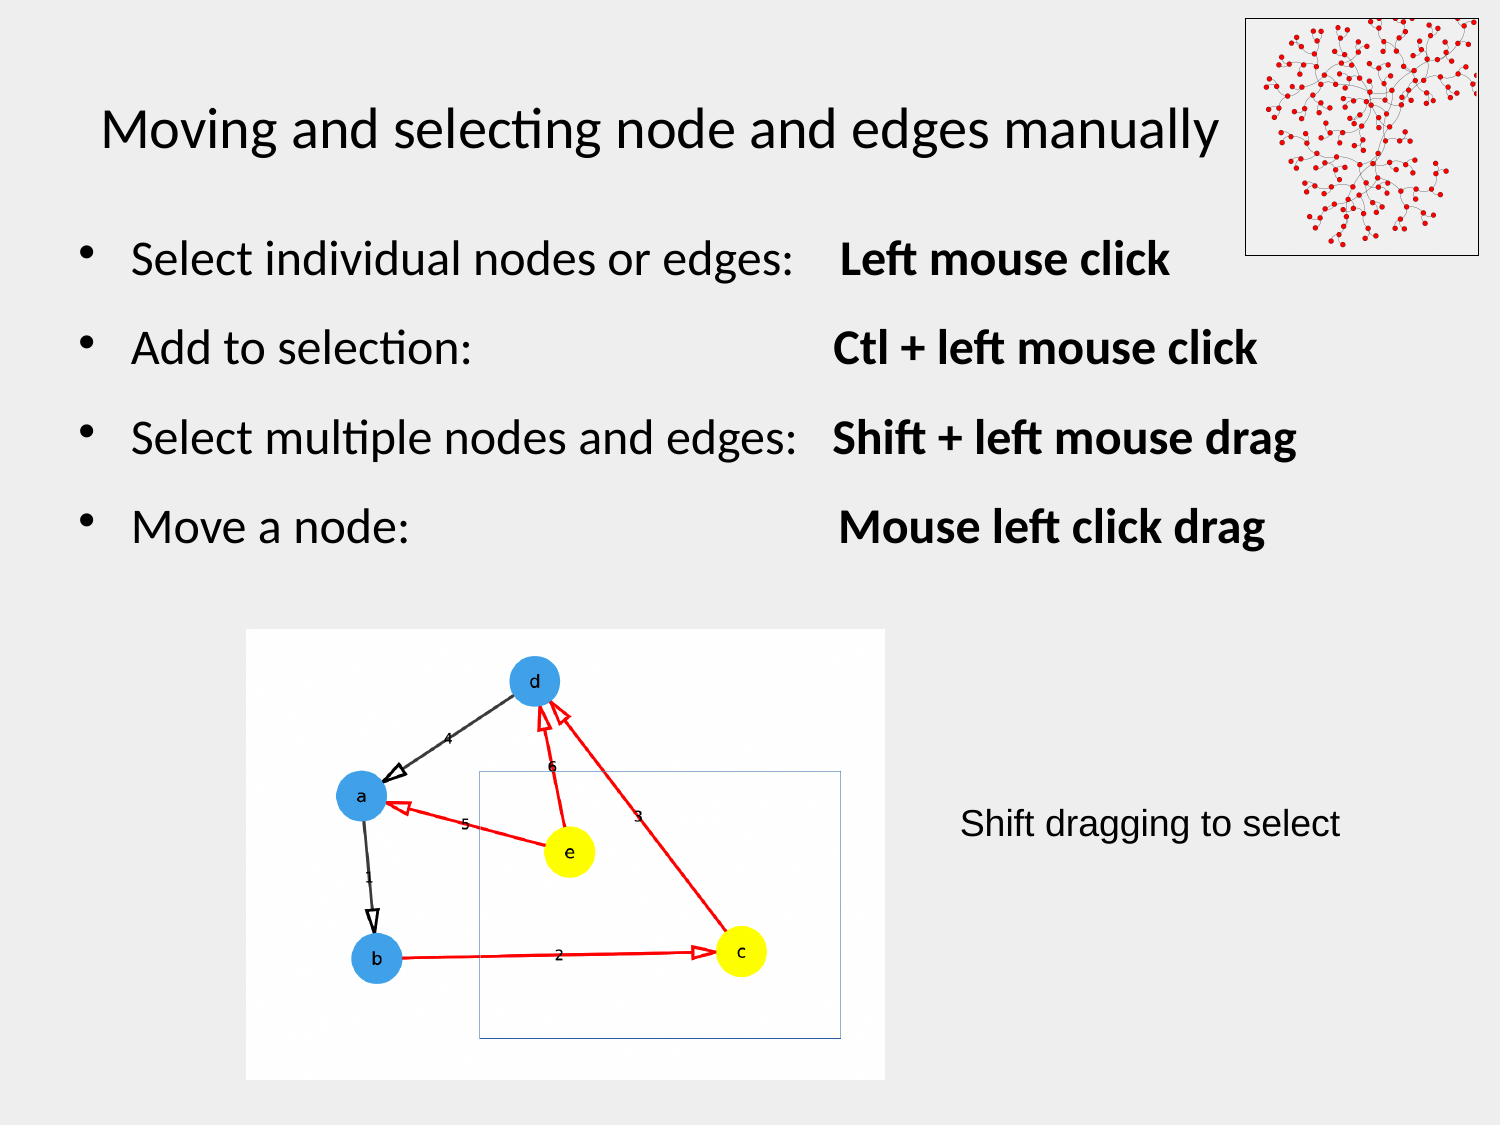

Moving and selecting node and edges manually
Select individual nodes or edges: Left mouse click
Add to selection: Ctl + left mouse click
Select multiple nodes and edges: Shift + left mouse drag
Move a node: Mouse left click drag
Shift dragging to select